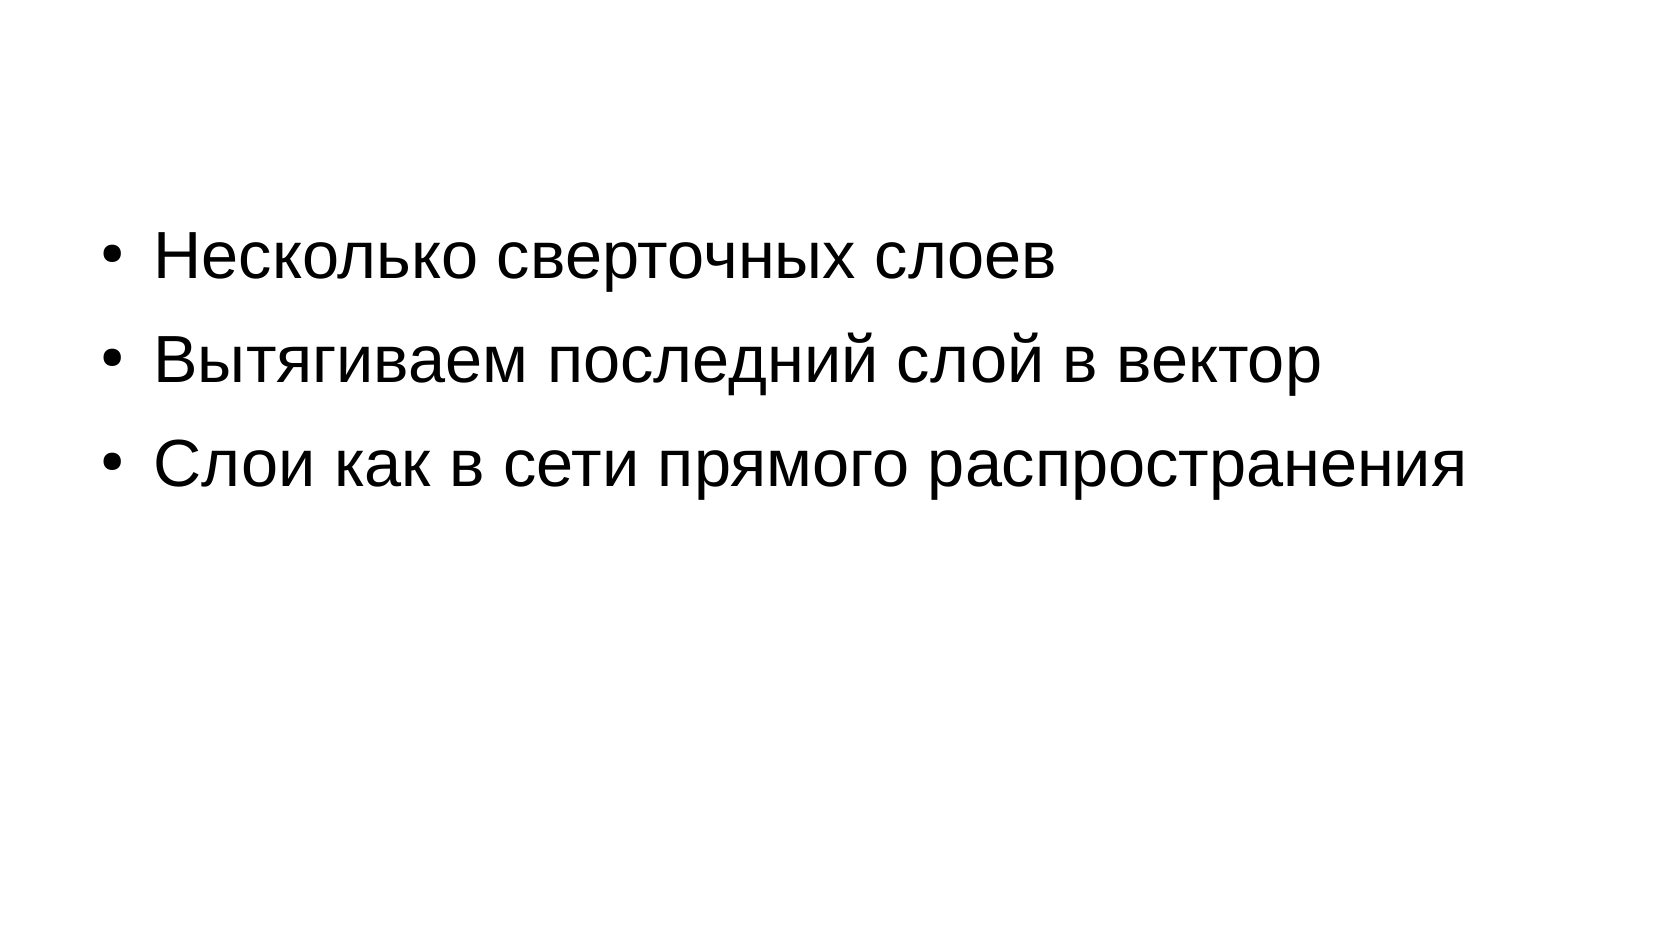

#
Несколько сверточных слоев
Вытягиваем последний слой в вектор
Слои как в сети прямого распространения